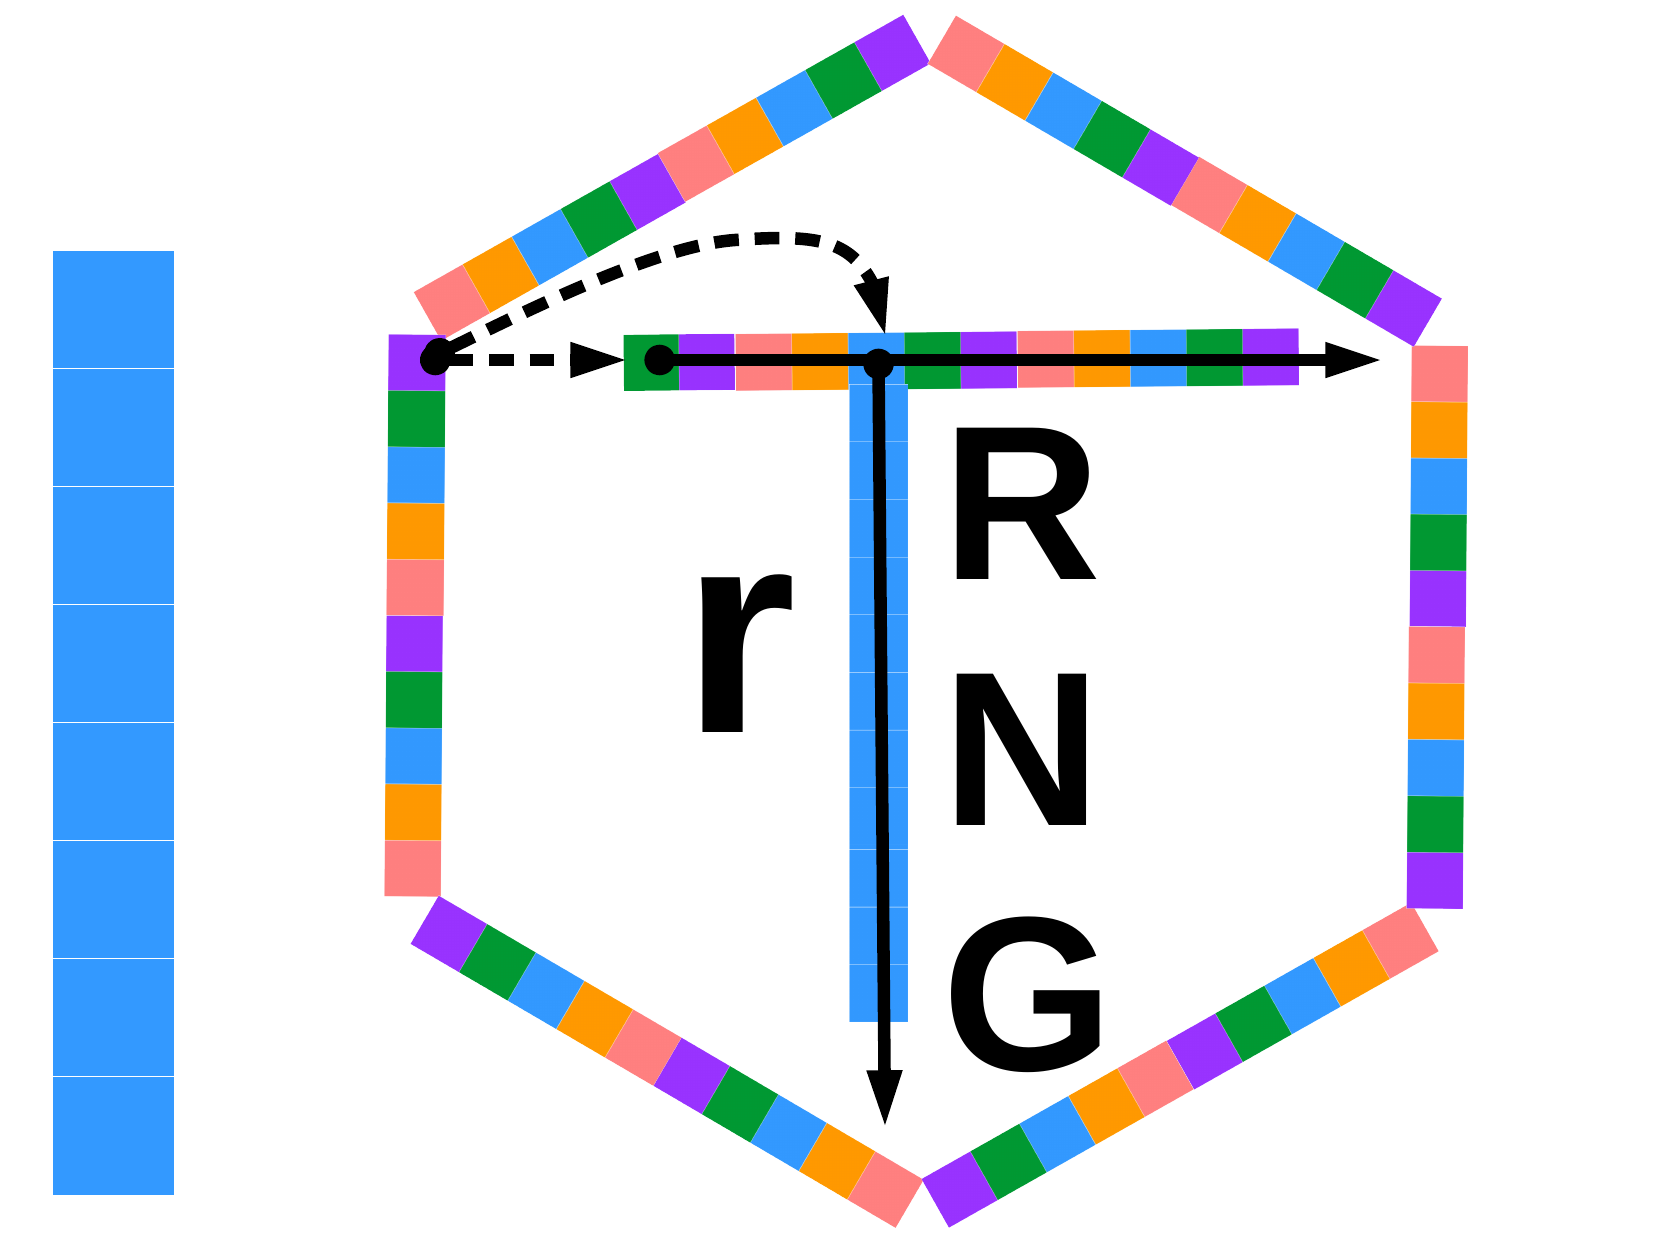

| |
| --- |
| |
| |
| |
| |
| |
| |
| |
RNG
r